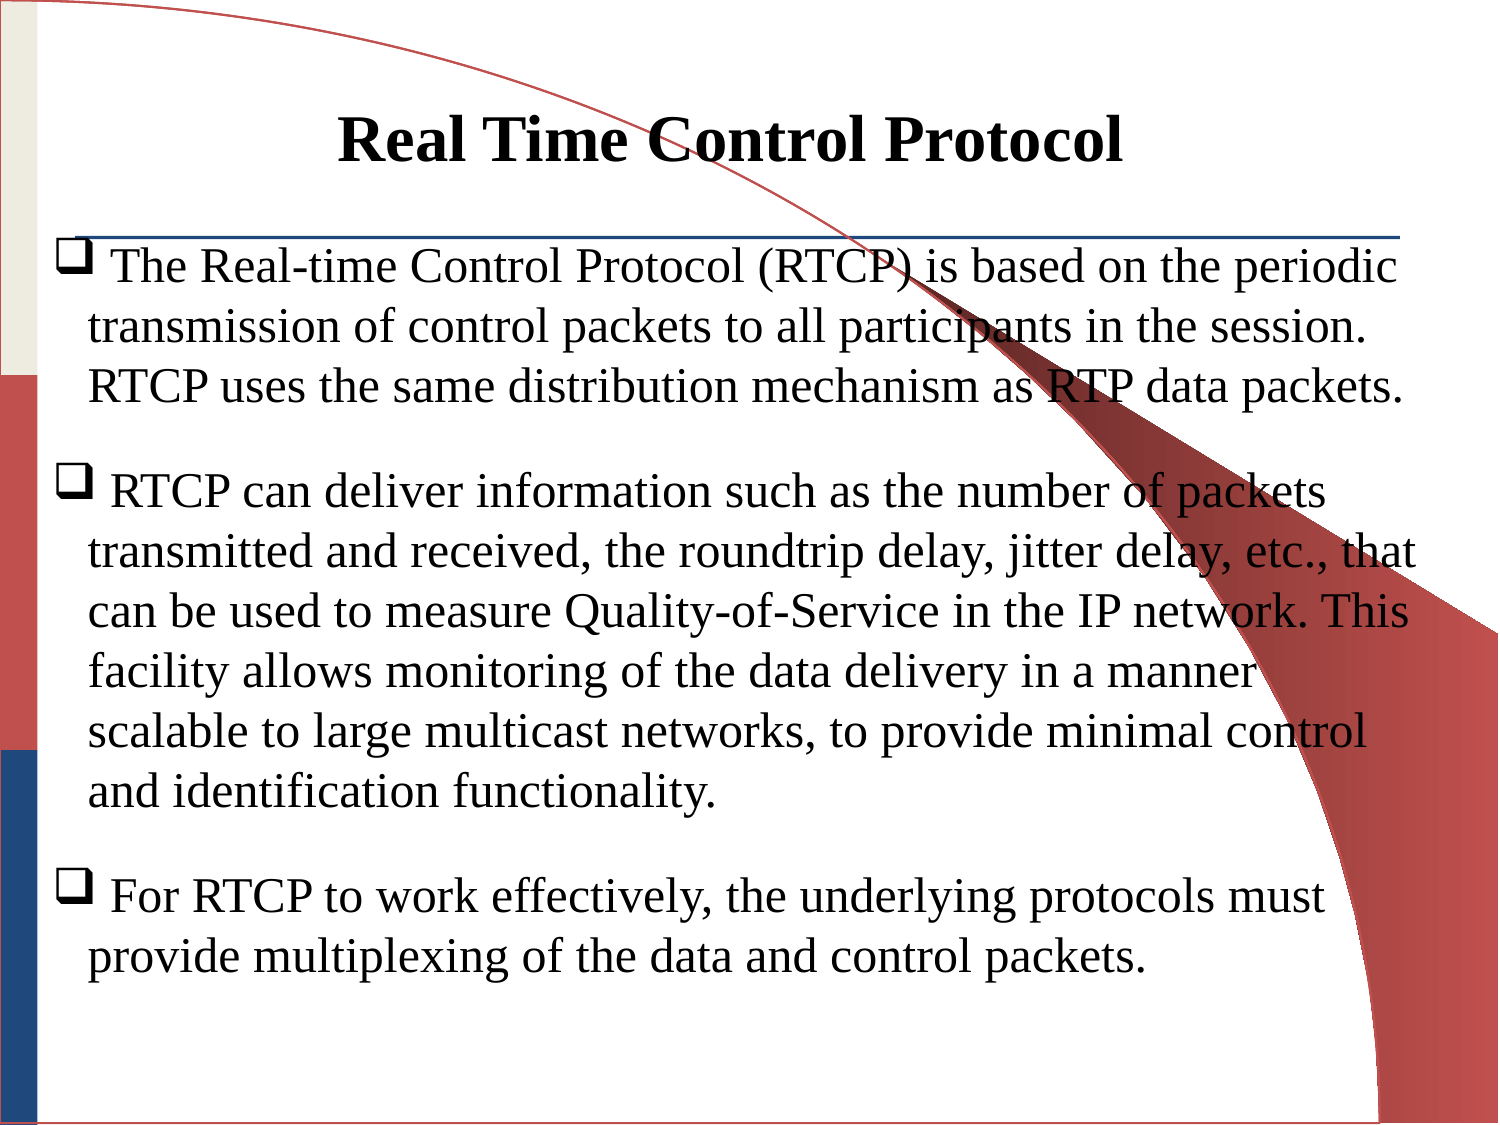

Real Time Control Protocol
 The Real-time Control Protocol (RTCP) is based on the periodic transmission of control packets to all participants in the session. RTCP uses the same distribution mechanism as RTP data packets.
 RTCP can deliver information such as the number of packets transmitted and received, the roundtrip delay, jitter delay, etc., that can be used to measure Quality-of-Service in the IP network. This facility allows monitoring of the data delivery in a manner scalable to large multicast networks, to provide minimal control and identification functionality.
 For RTCP to work effectively, the underlying protocols must provide multiplexing of the data and control packets.